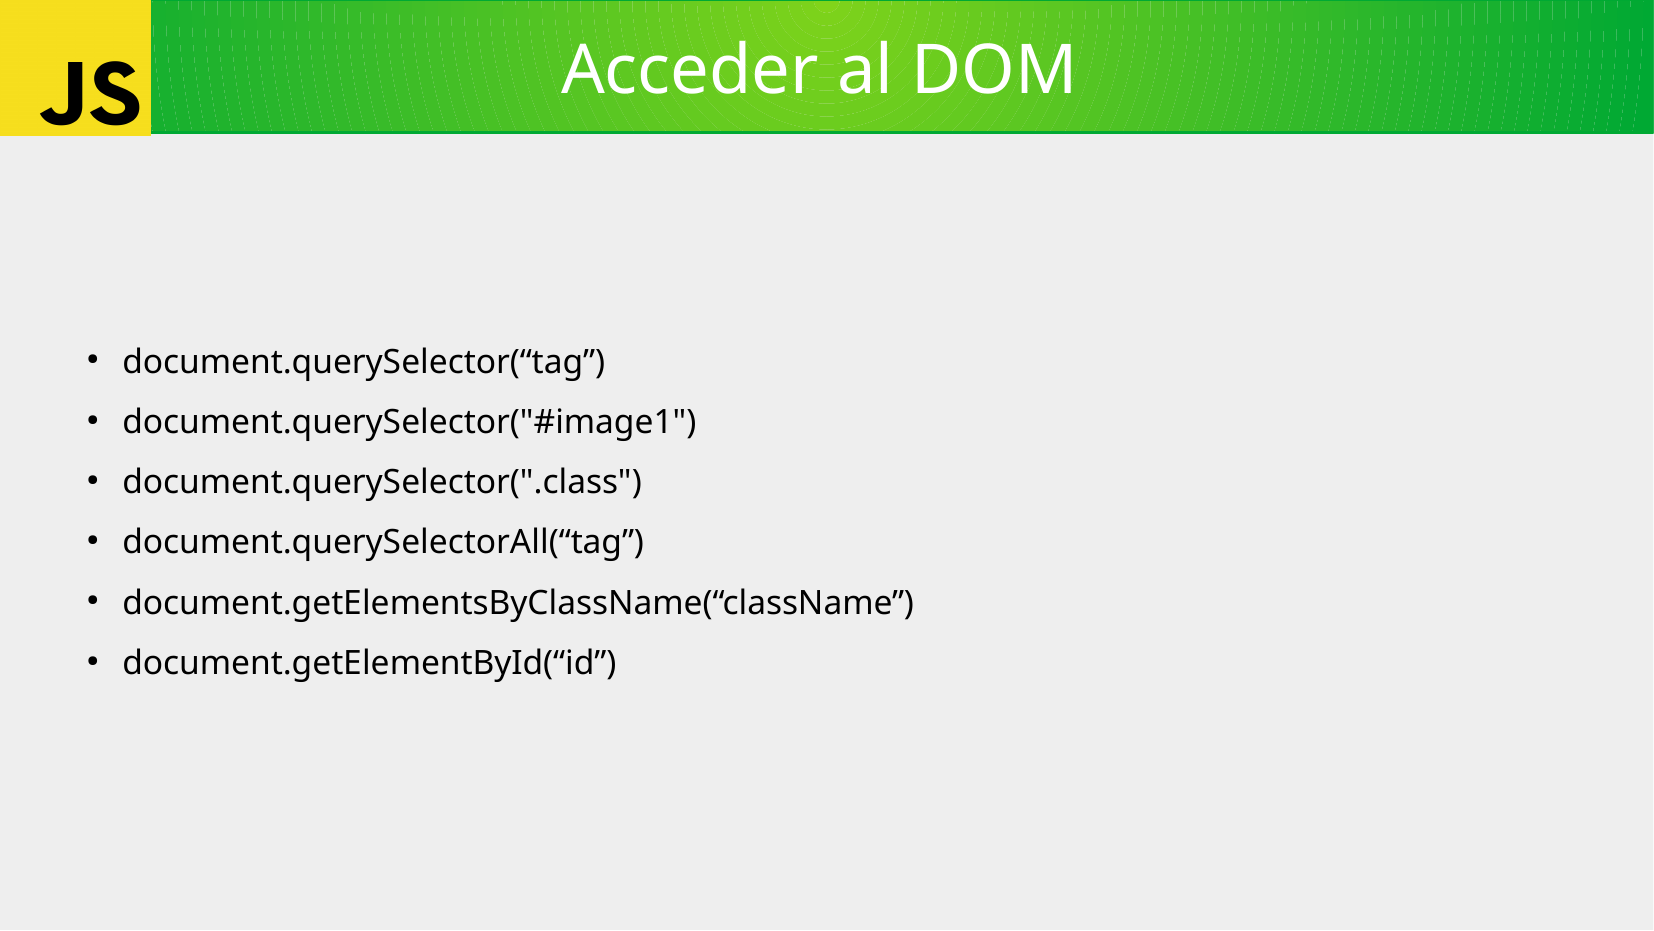

# Acceder al DOM
document.querySelector(“tag”)
document.querySelector("#image1")
document.querySelector(".class")
document.querySelectorAll(“tag”)
document.getElementsByClassName(“className”)
document.getElementById(“id”)